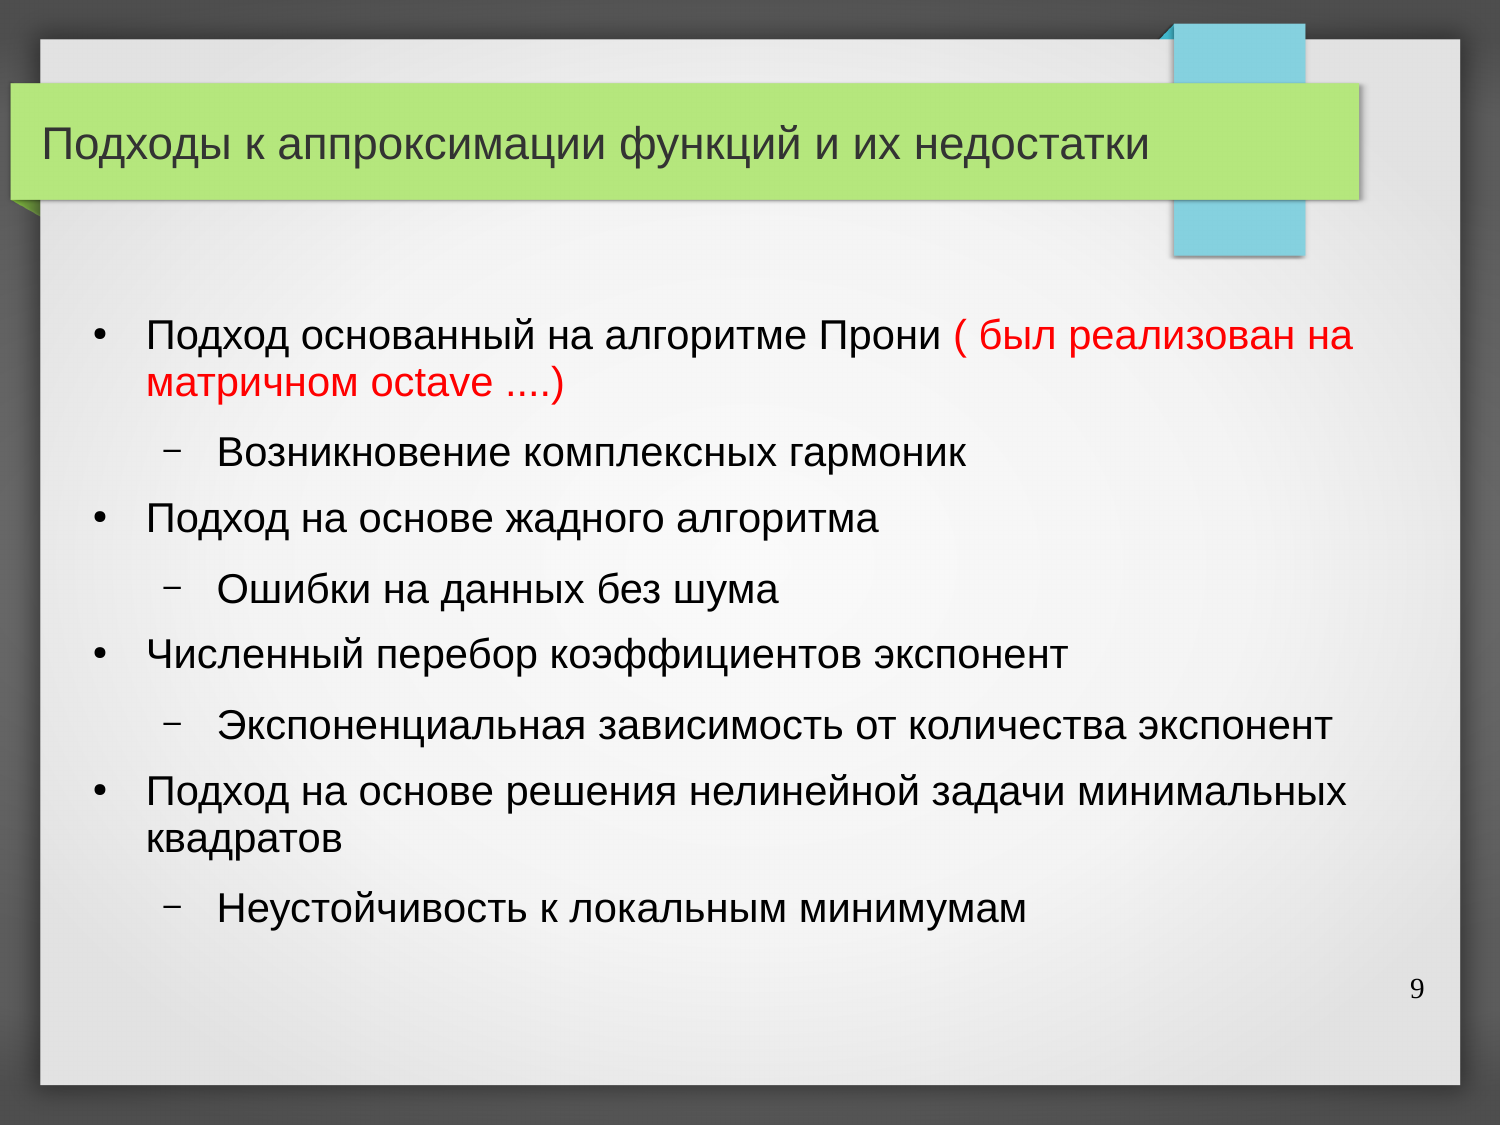

Подходы к аппроксимации функций и их недостатки
# Подход основанный на алгоритме Прони ( был реализован на матричном octave ....)
Возникновение комплексных гармоник
Подход на основе жадного алгоритма
Ошибки на данных без шума
Численный перебор коэффициентов экспонент
Экспоненциальная зависимость от количества экспонент
Подход на основе решения нелинейной задачи минимальных квадратов
Неустойчивость к локальным минимумам
9